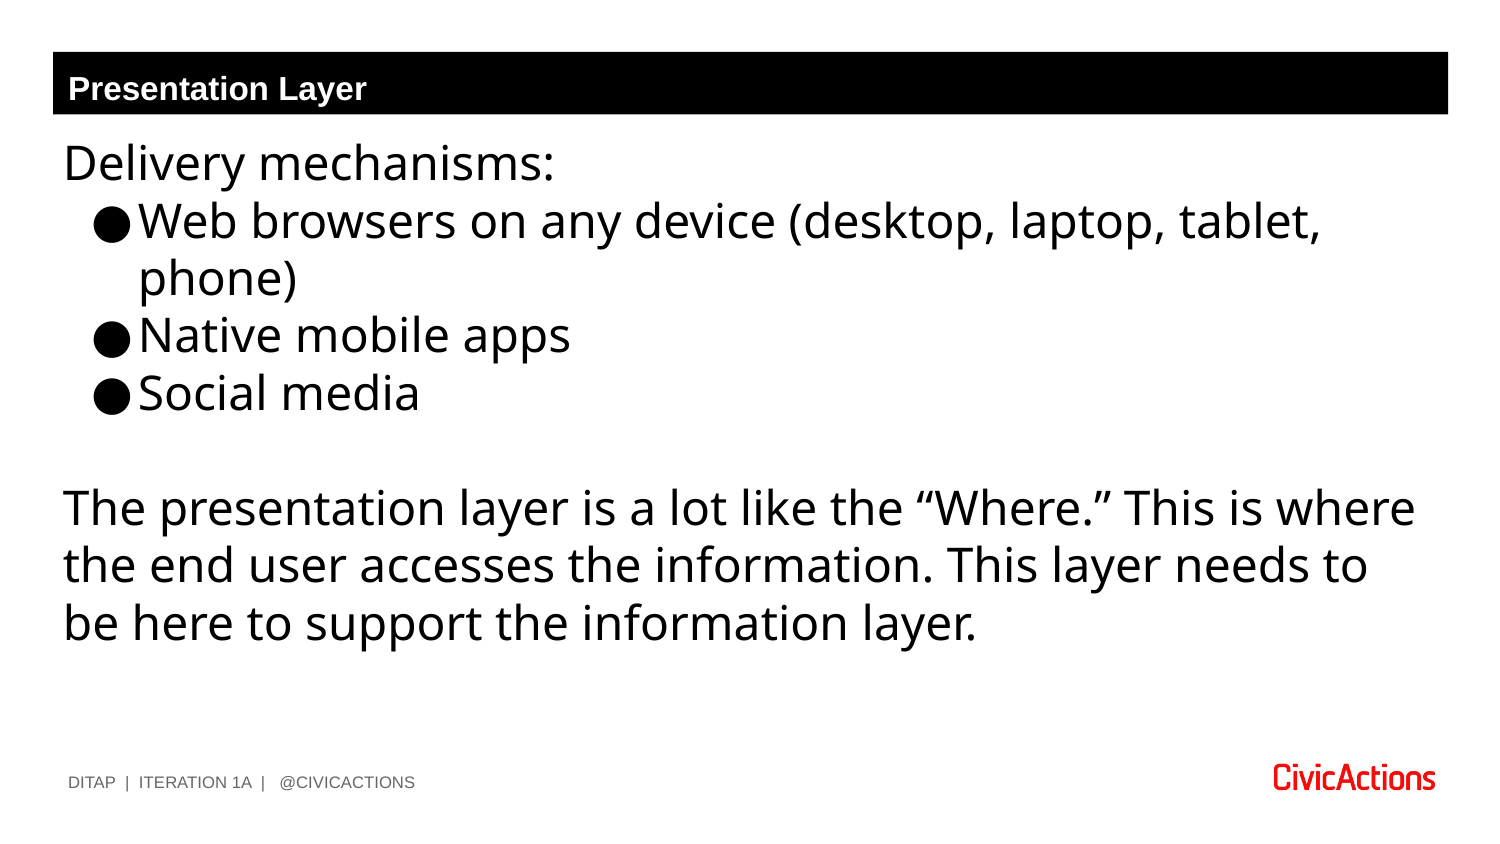

Presentation Layer
# Delivery mechanisms:
Web browsers on any device (desktop, laptop, tablet, phone)
Native mobile apps
Social media
The presentation layer is a lot like the “Where.” This is where the end user accesses the information. This layer needs to be here to support the information layer.